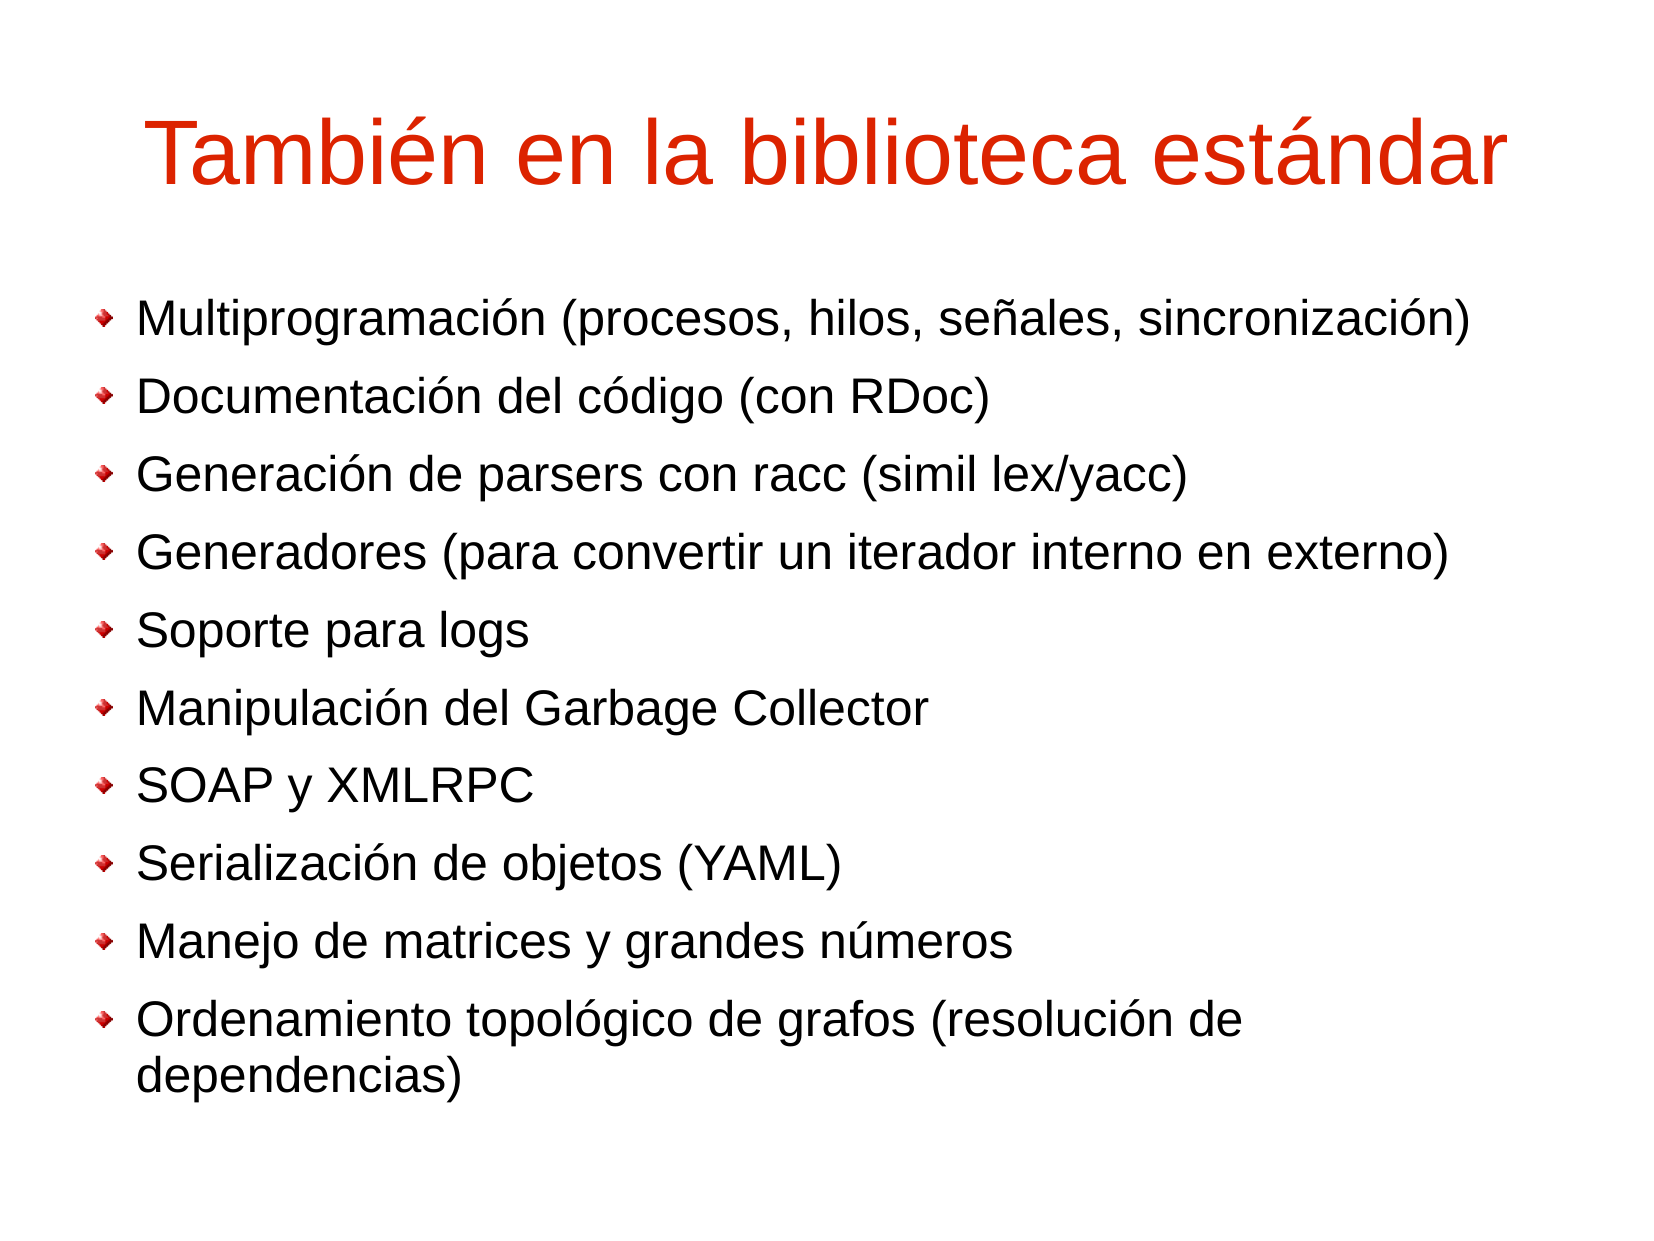

# También en la biblioteca estándar
Multiprogramación (procesos, hilos, señales, sincronización)
Documentación del código (con RDoc)
Generación de parsers con racc (simil lex/yacc)
Generadores (para convertir un iterador interno en externo)
Soporte para logs
Manipulación del Garbage Collector
SOAP y XMLRPC
Serialización de objetos (YAML)
Manejo de matrices y grandes números
Ordenamiento topológico de grafos (resolución de dependencias)